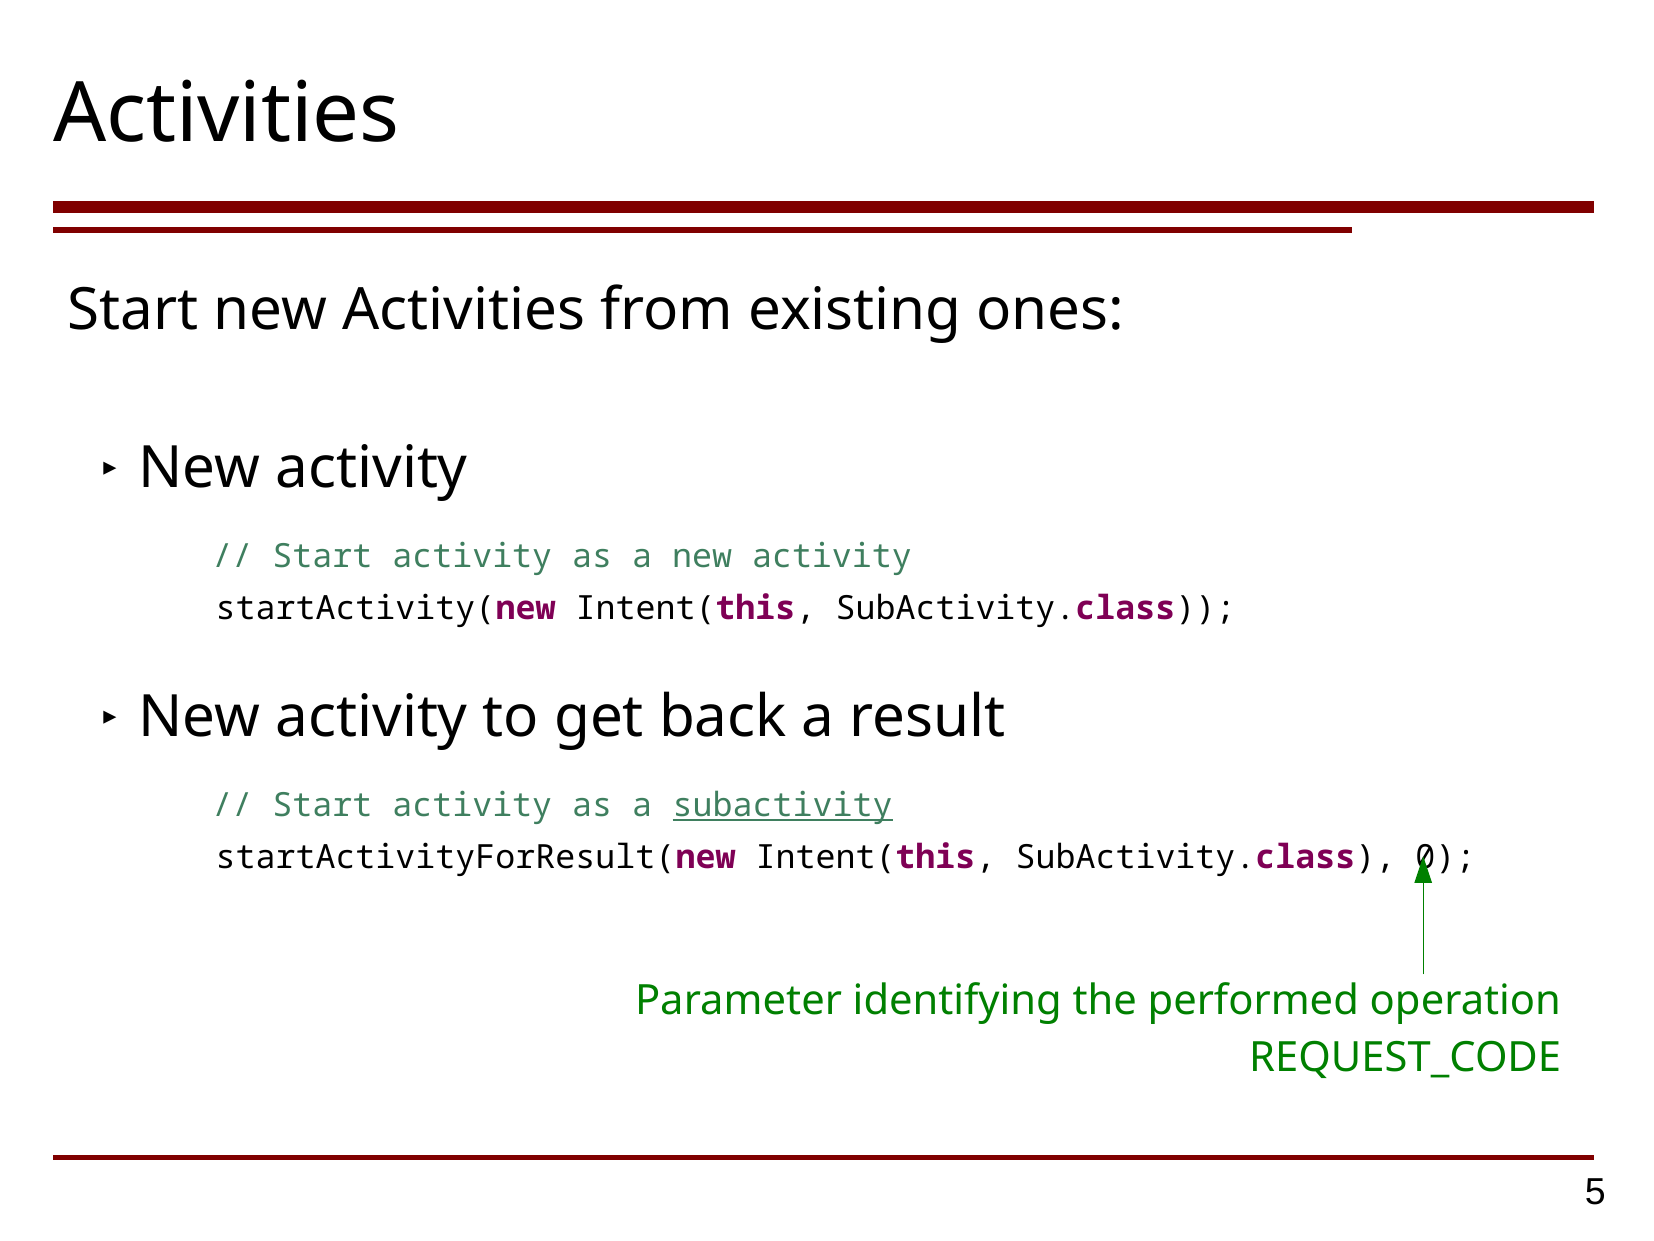

# Activities
Start new Activities from existing ones:
New activity
	// Start activity as a new activity
		startActivity(new Intent(this, SubActivity.class));
New activity to get back a result
	// Start activity as a subactivity
		startActivityForResult(new Intent(this, SubActivity.class), 0);
Parameter identifying the performed operation
REQUEST_CODE